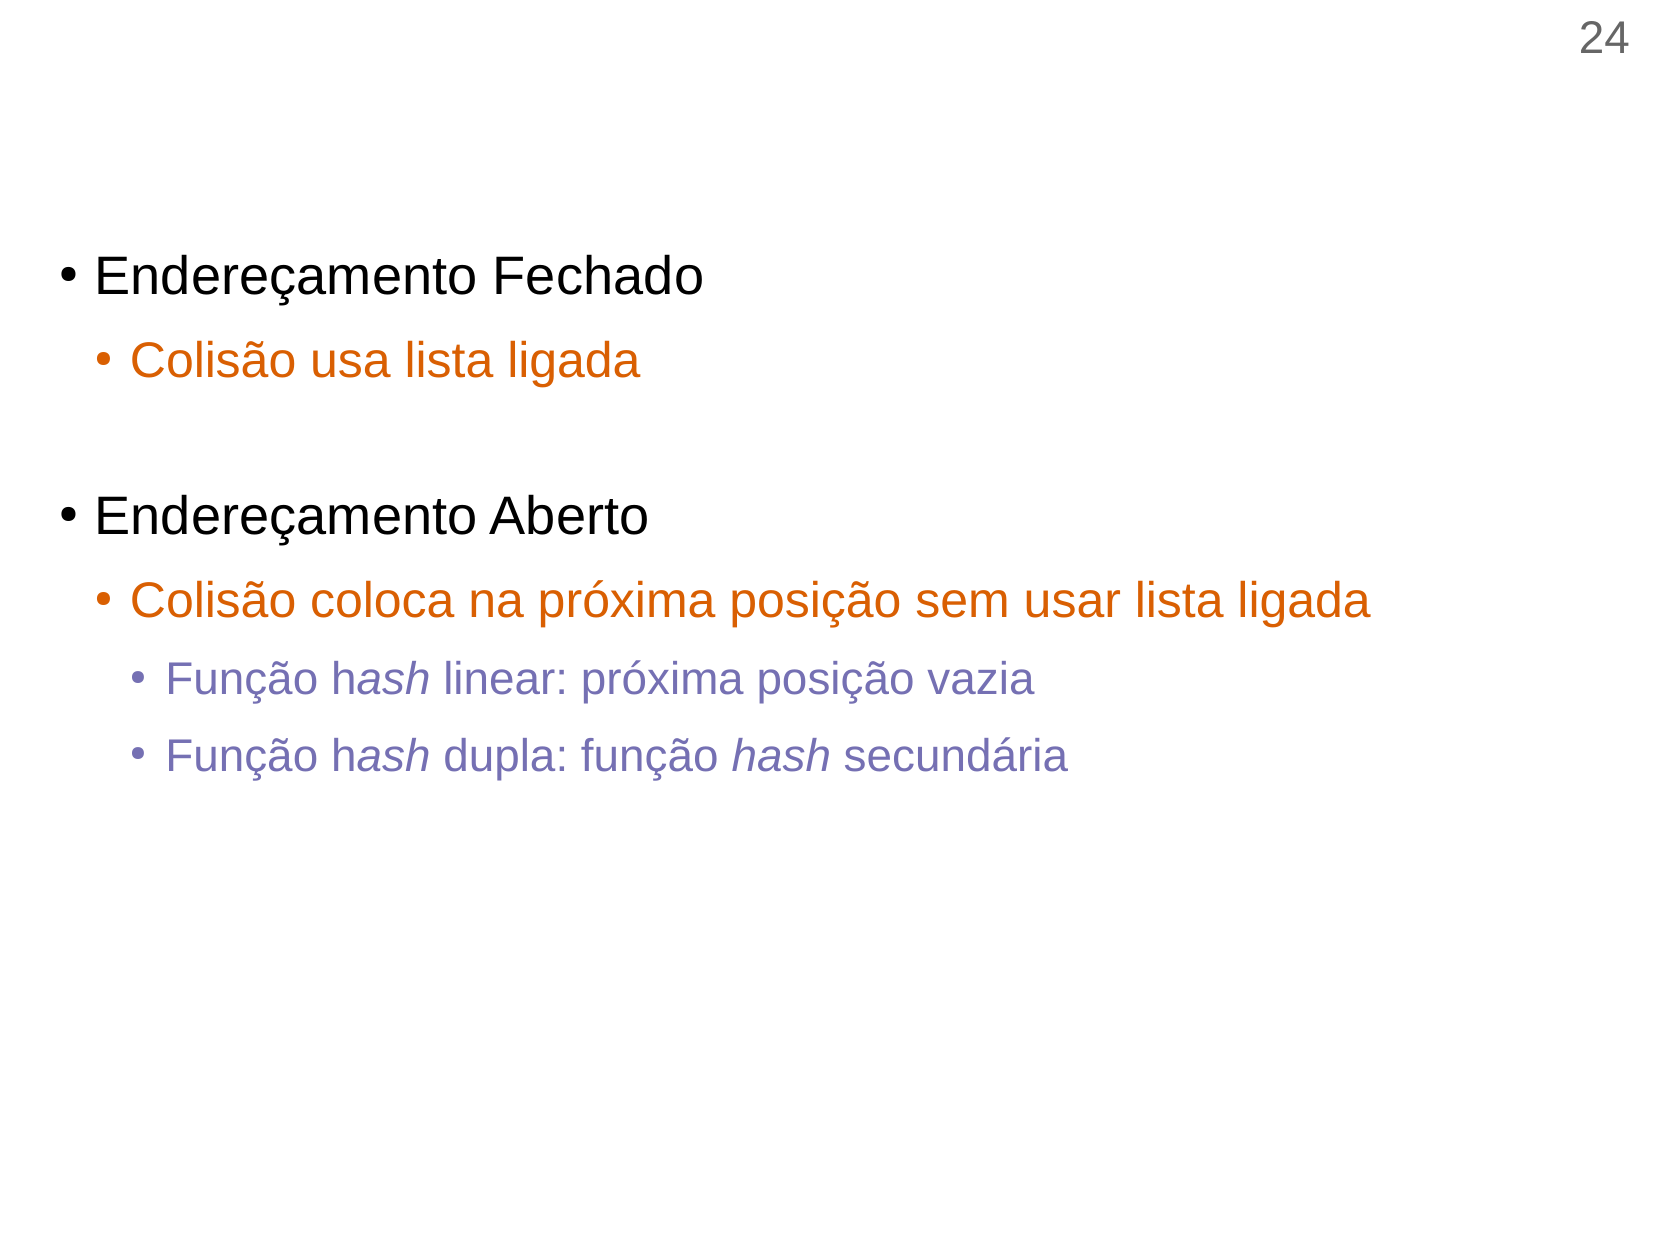

24
#
Endereçamento Fechado
Colisão usa lista ligada
Endereçamento Aberto
Colisão coloca na próxima posição sem usar lista ligada
Função hash linear: próxima posição vazia
Função hash dupla: função hash secundária